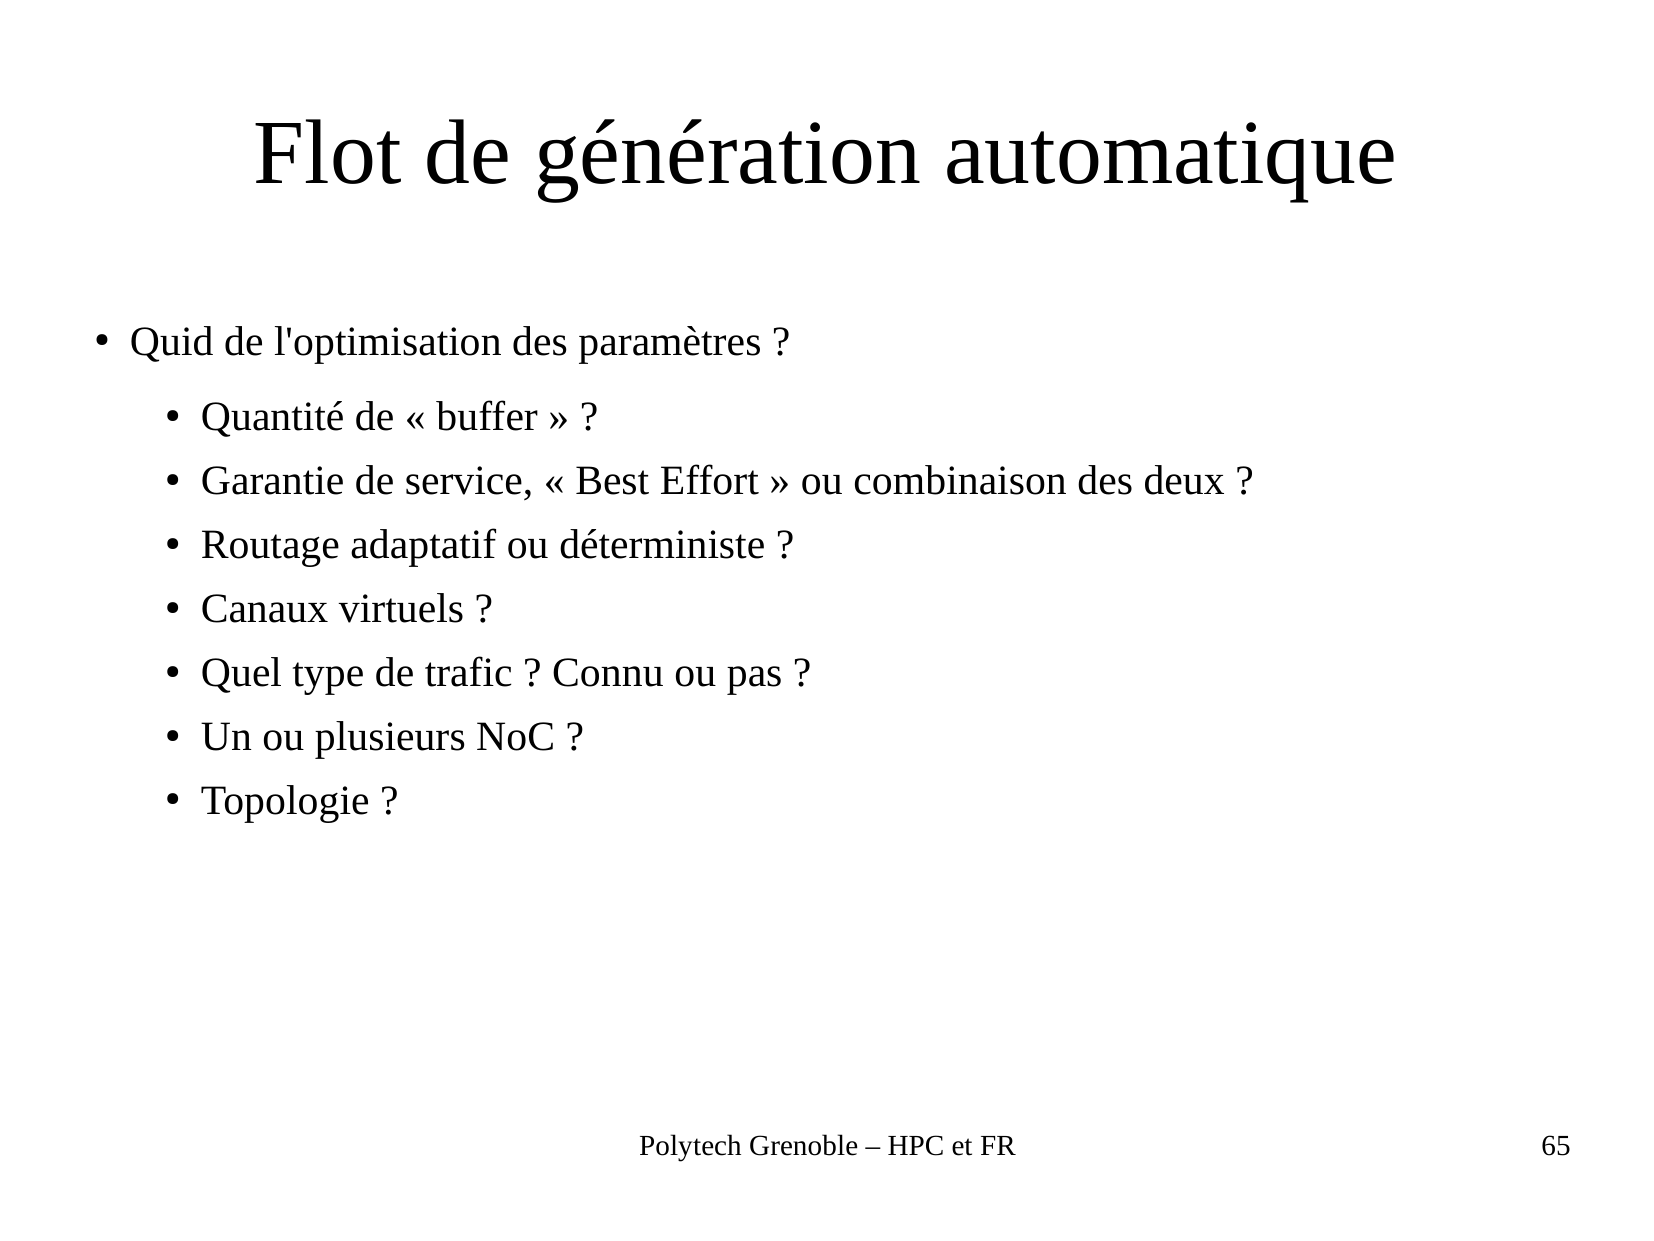

# Flot de génération automatique
Quid de l'optimisation des paramètres ?
Quantité de « buffer » ?
Garantie de service, « Best Effort » ou combinaison des deux ?
Routage adaptatif ou déterministe ?
Canaux virtuels ?
Quel type de trafic ? Connu ou pas ?
Un ou plusieurs NoC ?
Topologie ?
Matthieu PAYET
65